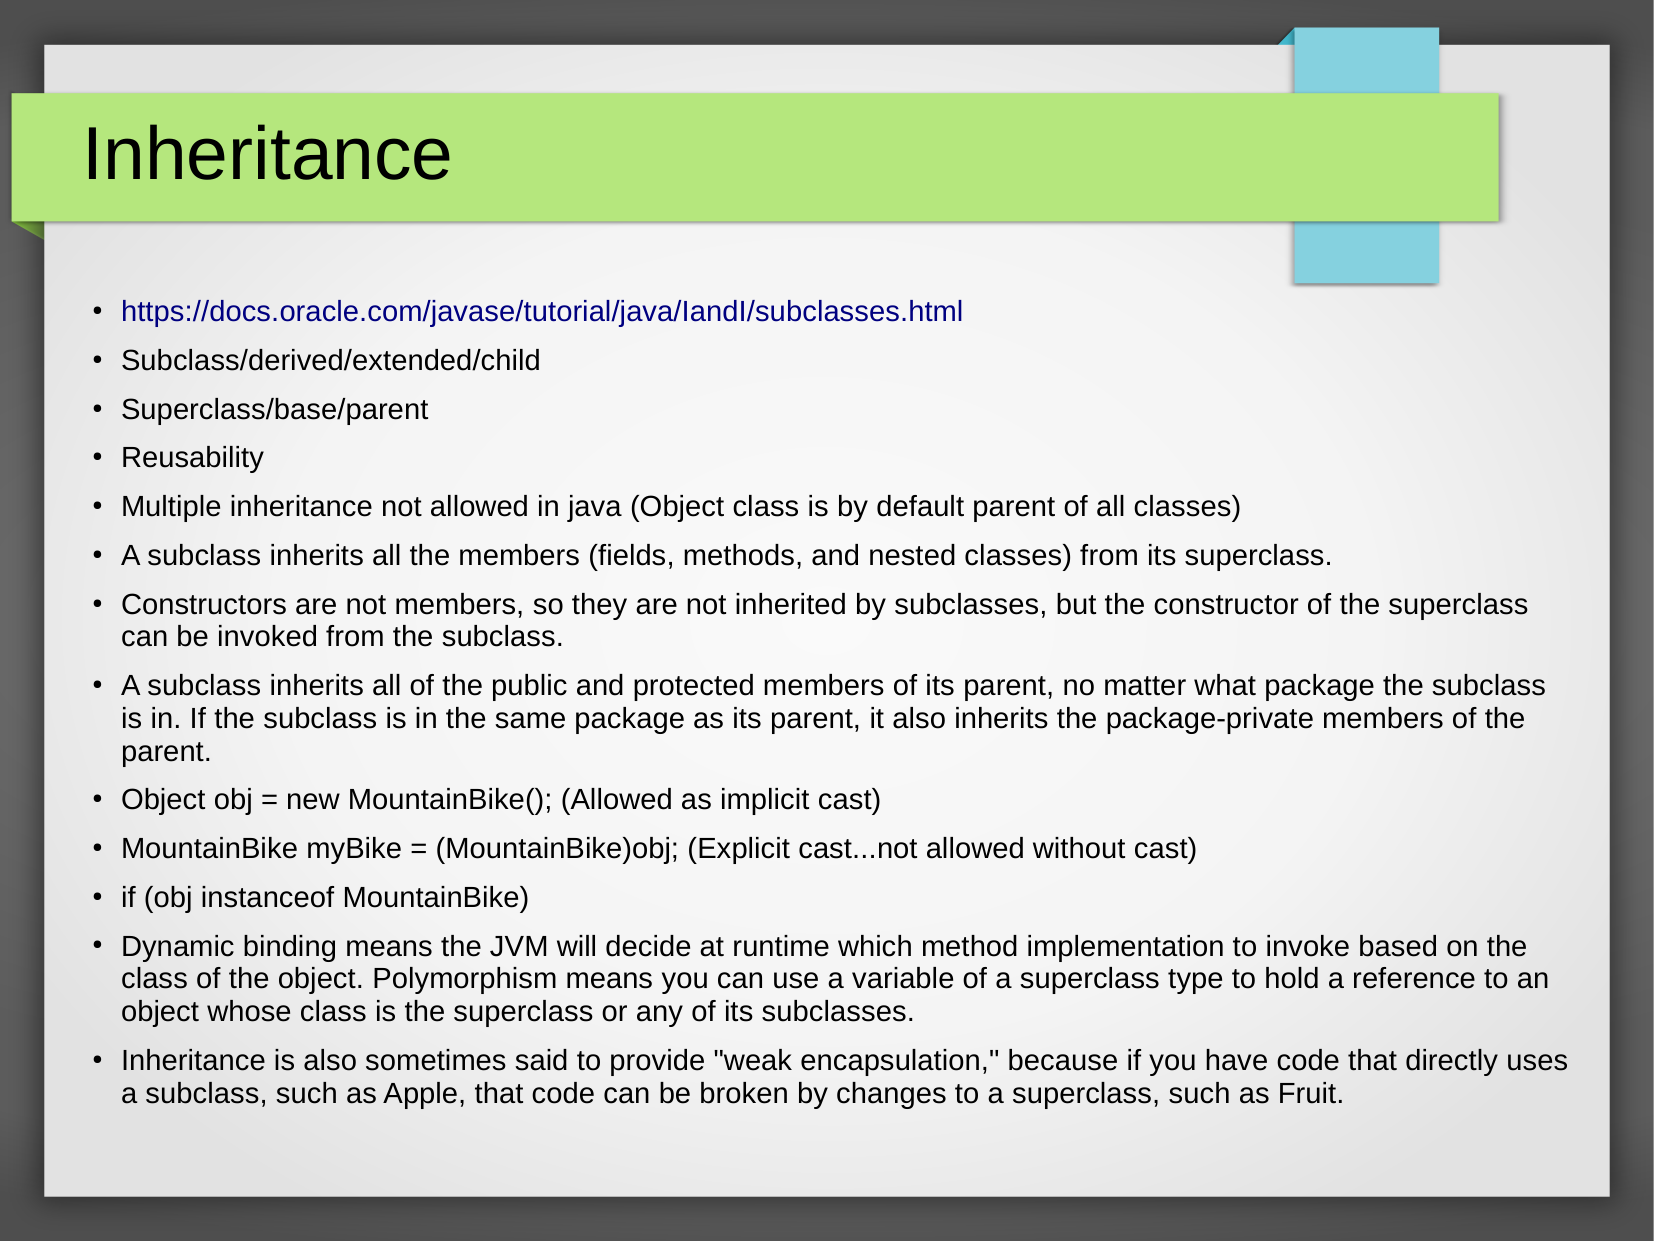

# Inheritance
https://docs.oracle.com/javase/tutorial/java/IandI/subclasses.html
Subclass/derived/extended/child
Superclass/base/parent
Reusability
Multiple inheritance not allowed in java (Object class is by default parent of all classes)
A subclass inherits all the members (fields, methods, and nested classes) from its superclass.
Constructors are not members, so they are not inherited by subclasses, but the constructor of the superclass can be invoked from the subclass.
A subclass inherits all of the public and protected members of its parent, no matter what package the subclass is in. If the subclass is in the same package as its parent, it also inherits the package-private members of the parent.
Object obj = new MountainBike(); (Allowed as implicit cast)
MountainBike myBike = (MountainBike)obj; (Explicit cast...not allowed without cast)
if (obj instanceof MountainBike)
Dynamic binding means the JVM will decide at runtime which method implementation to invoke based on the class of the object. Polymorphism means you can use a variable of a superclass type to hold a reference to an object whose class is the superclass or any of its subclasses.
Inheritance is also sometimes said to provide "weak encapsulation," because if you have code that directly uses a subclass, such as Apple, that code can be broken by changes to a superclass, such as Fruit.